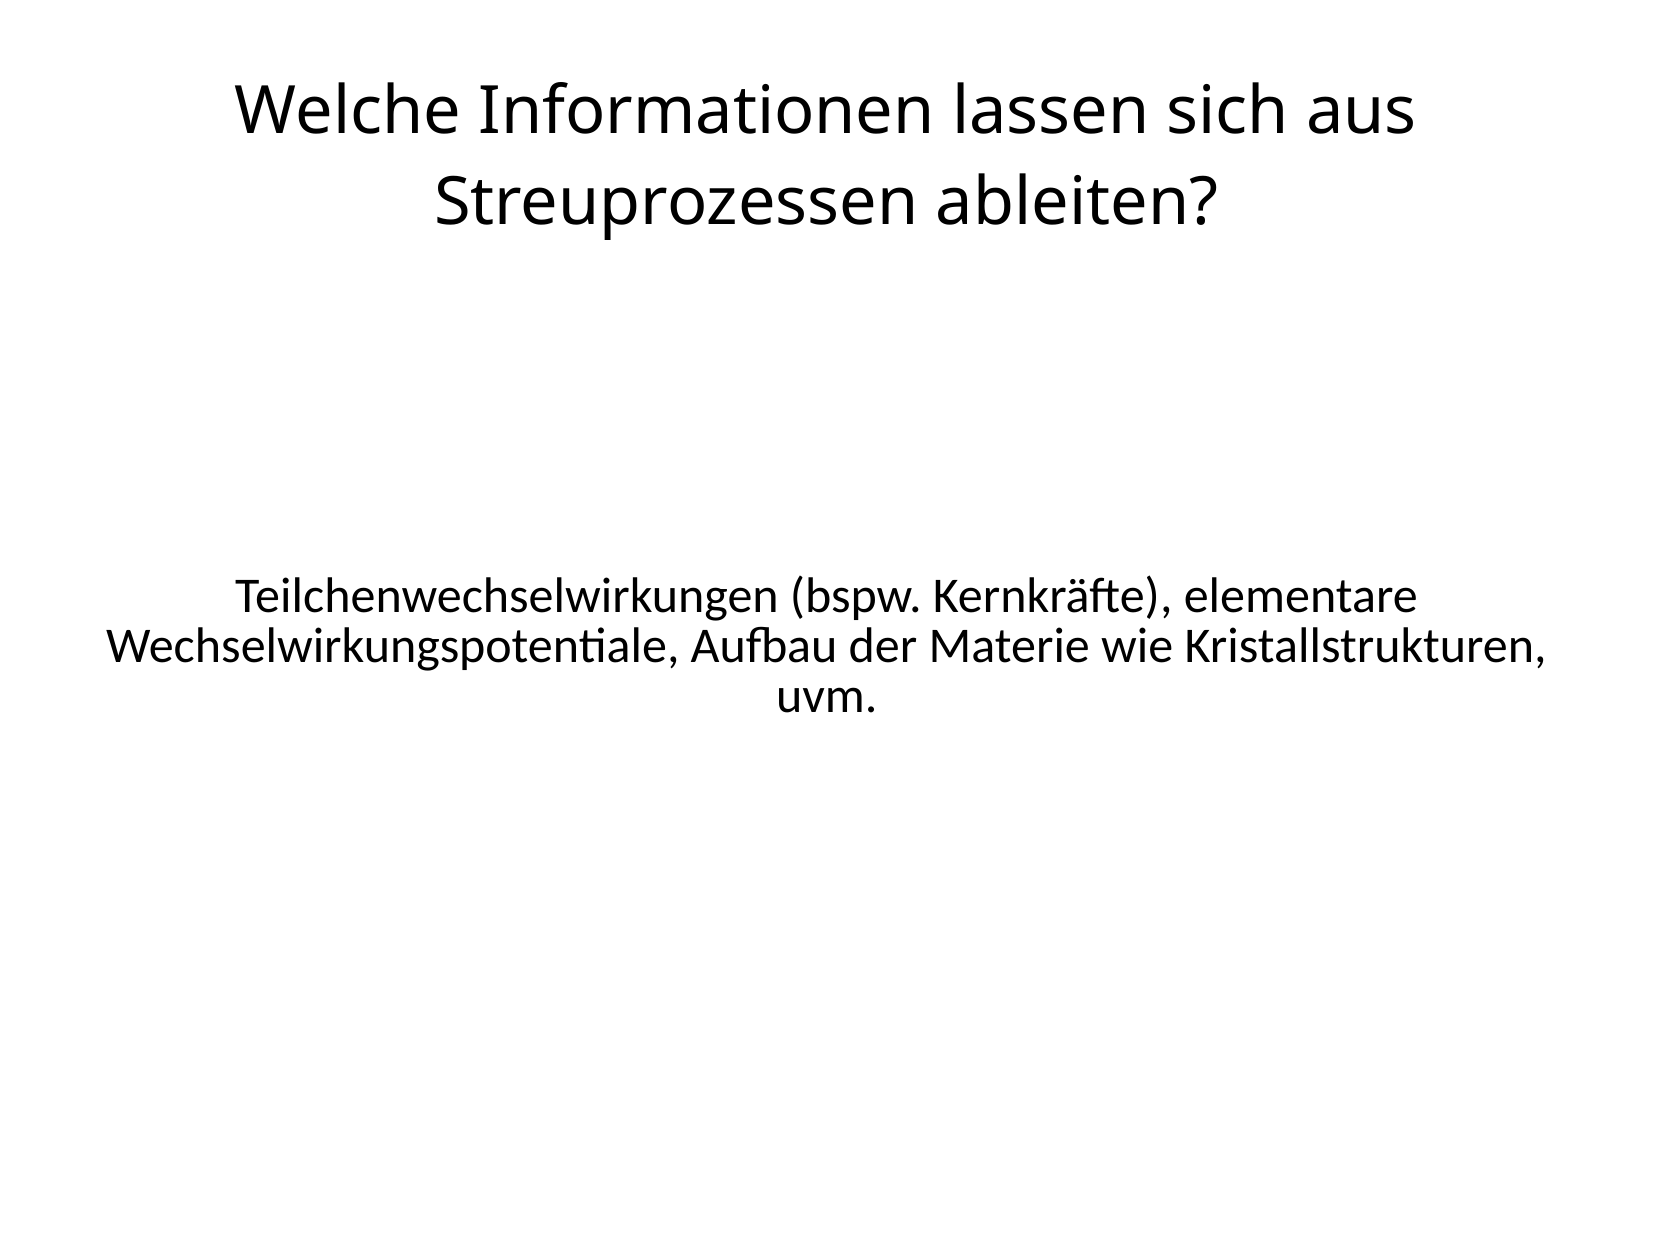

# Welche Informationen lassen sich aus Streuprozessen ableiten?
Teilchenwechselwirkungen (bspw. Kernkräfte), elementare Wechselwirkungspotentiale, Aufbau der Materie wie Kristallstrukturen, uvm.